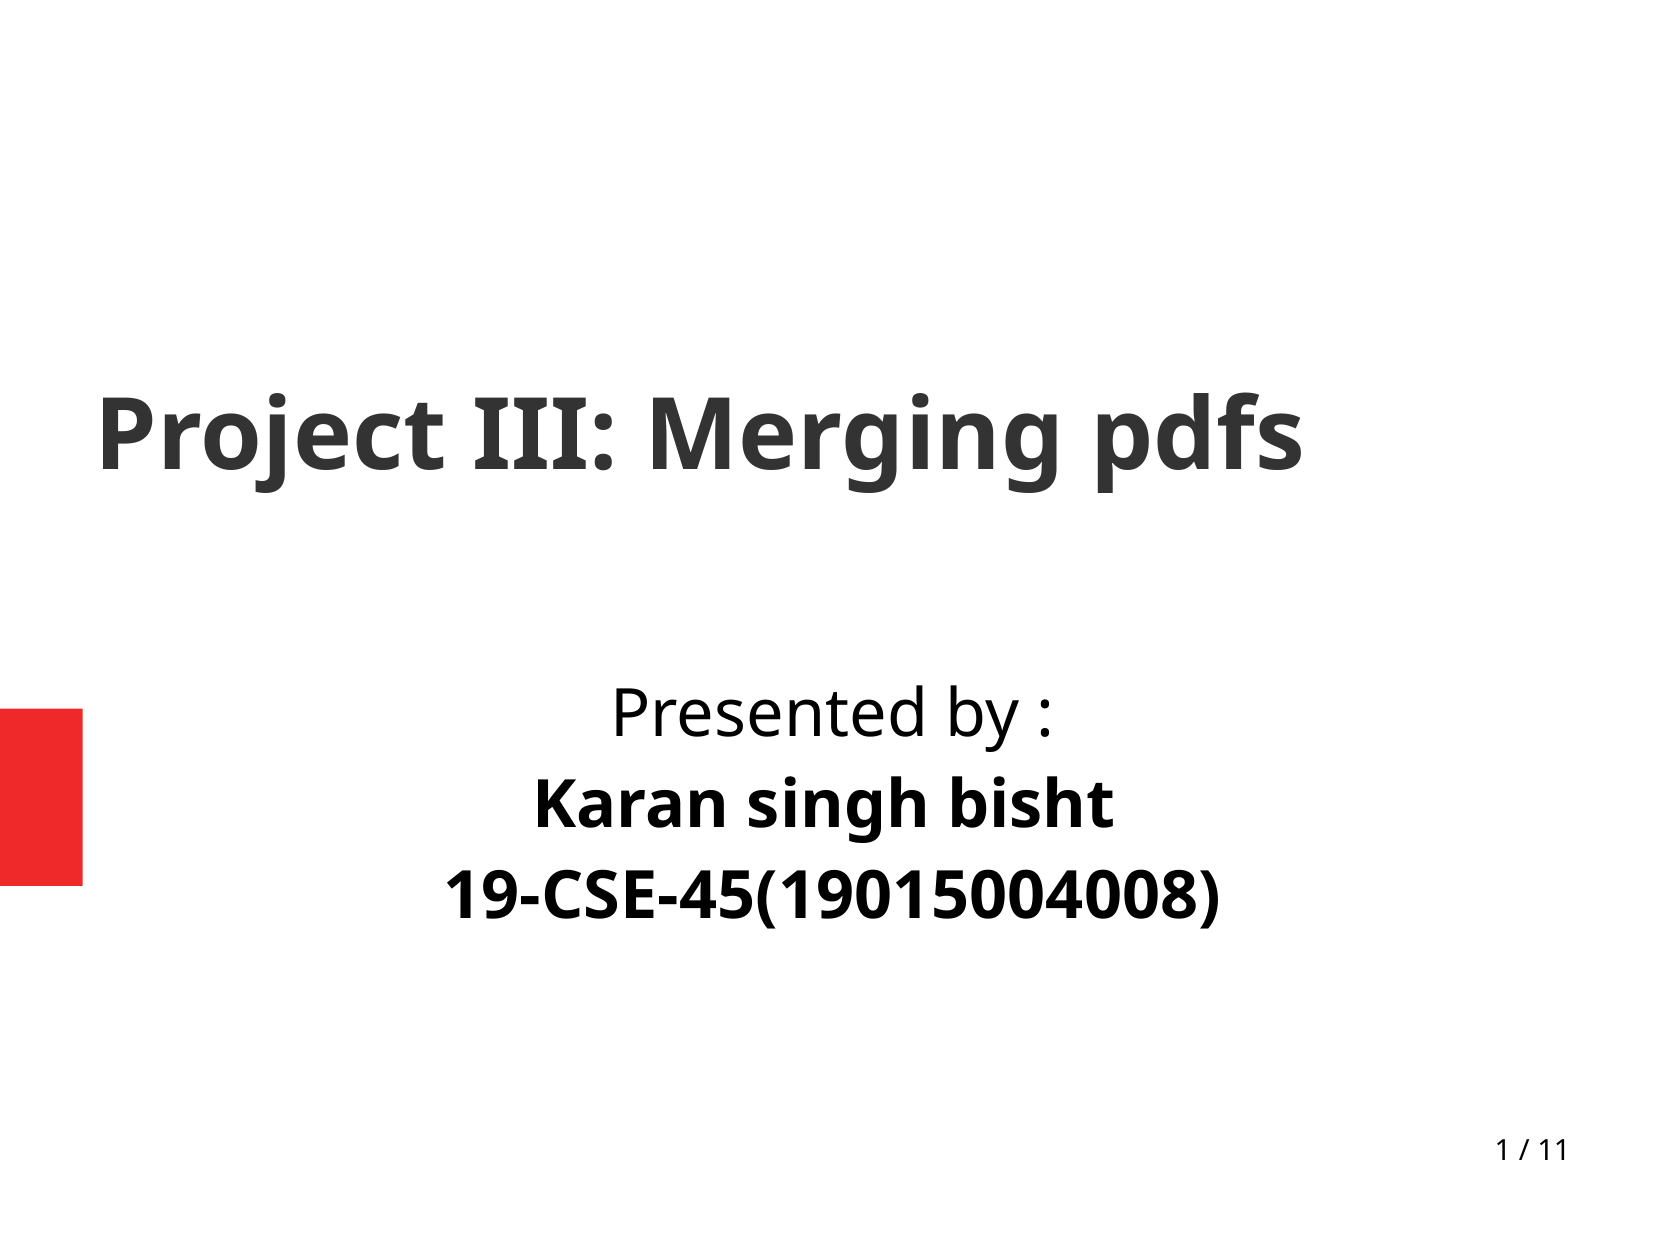

# Project III: Merging pdfs
Presented by :
Karan singh bisht
19-CSE-45(19015004008)
1